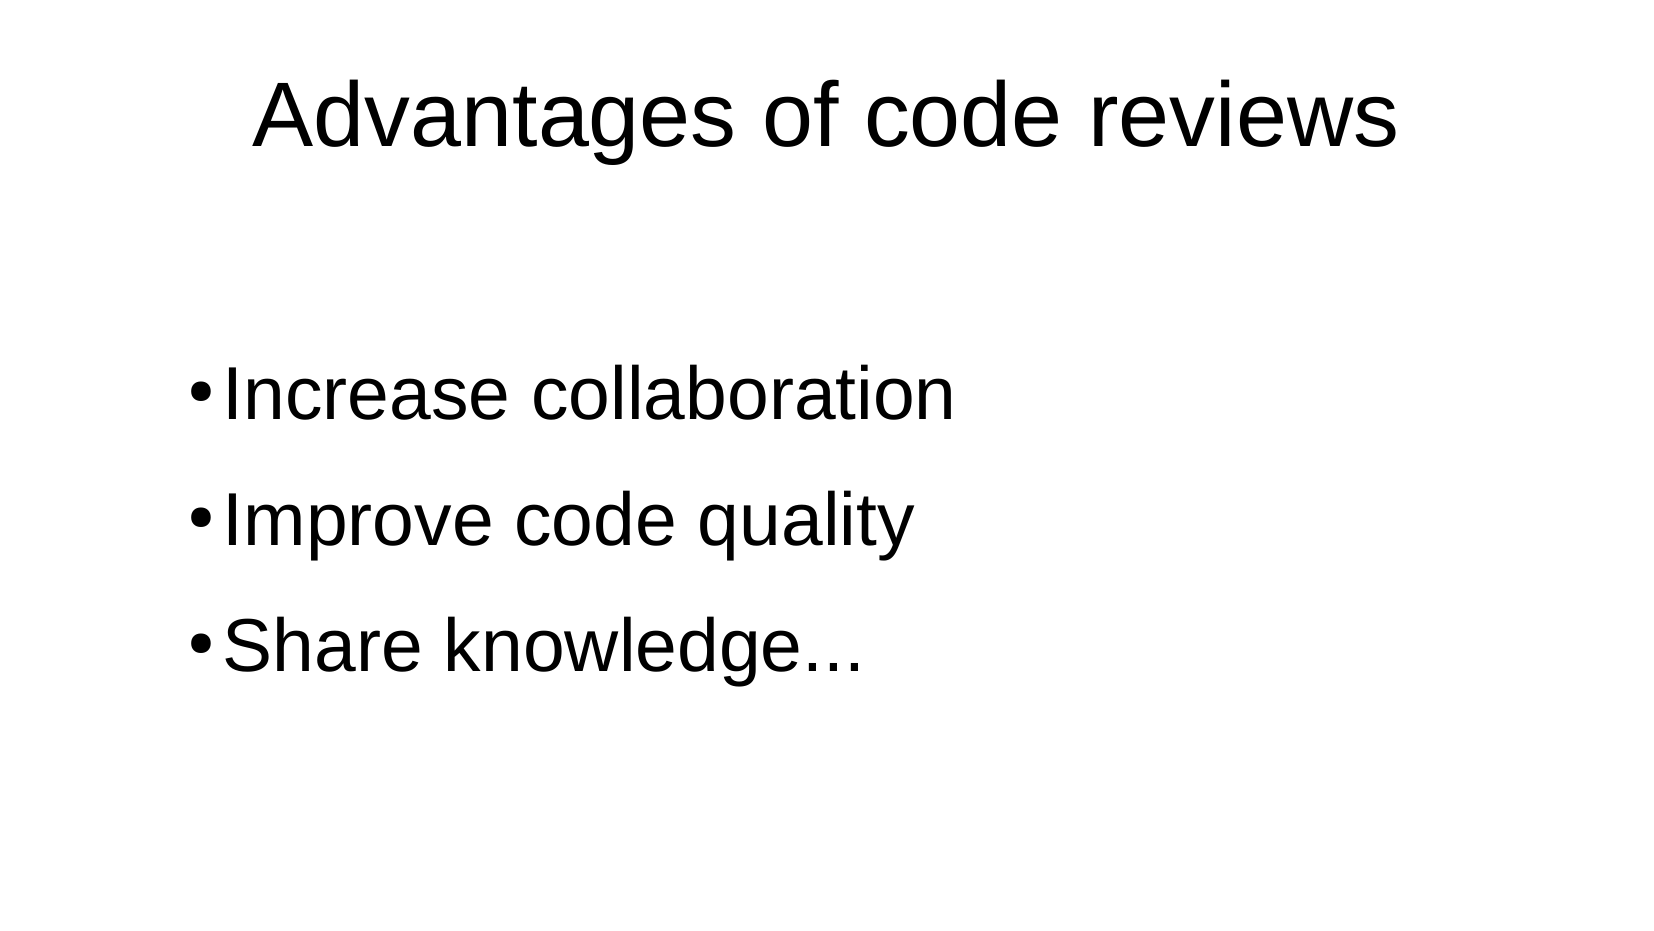

# Advantages of code reviews
Increase collaboration
Improve code quality
Share knowledge...